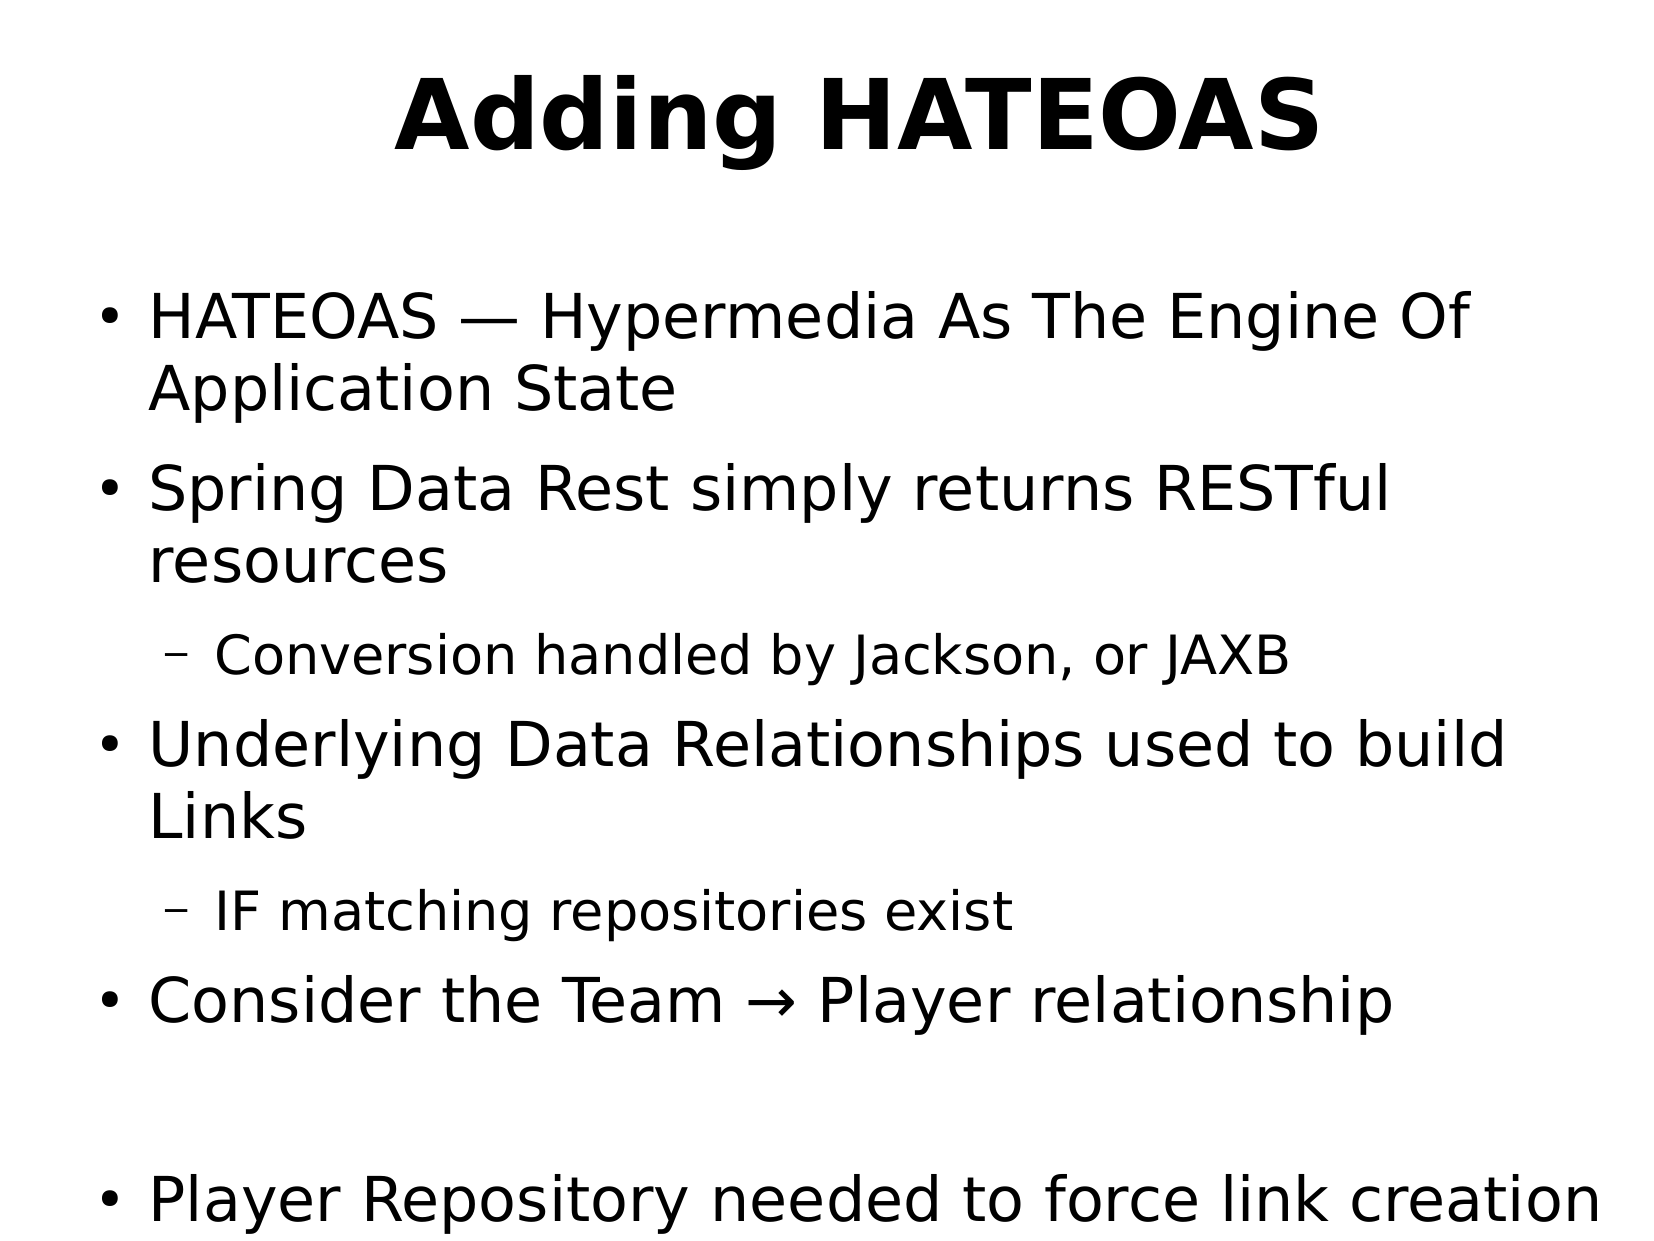

# Adding HATEOAS
HATEOAS — Hypermedia As The Engine Of Application State
Spring Data Rest simply returns RESTful resources
Conversion handled by Jackson, or JAXB
Underlying Data Relationships used to build Links
IF matching repositories exist
Consider the Team → Player relationship
Player Repository needed to force link creation